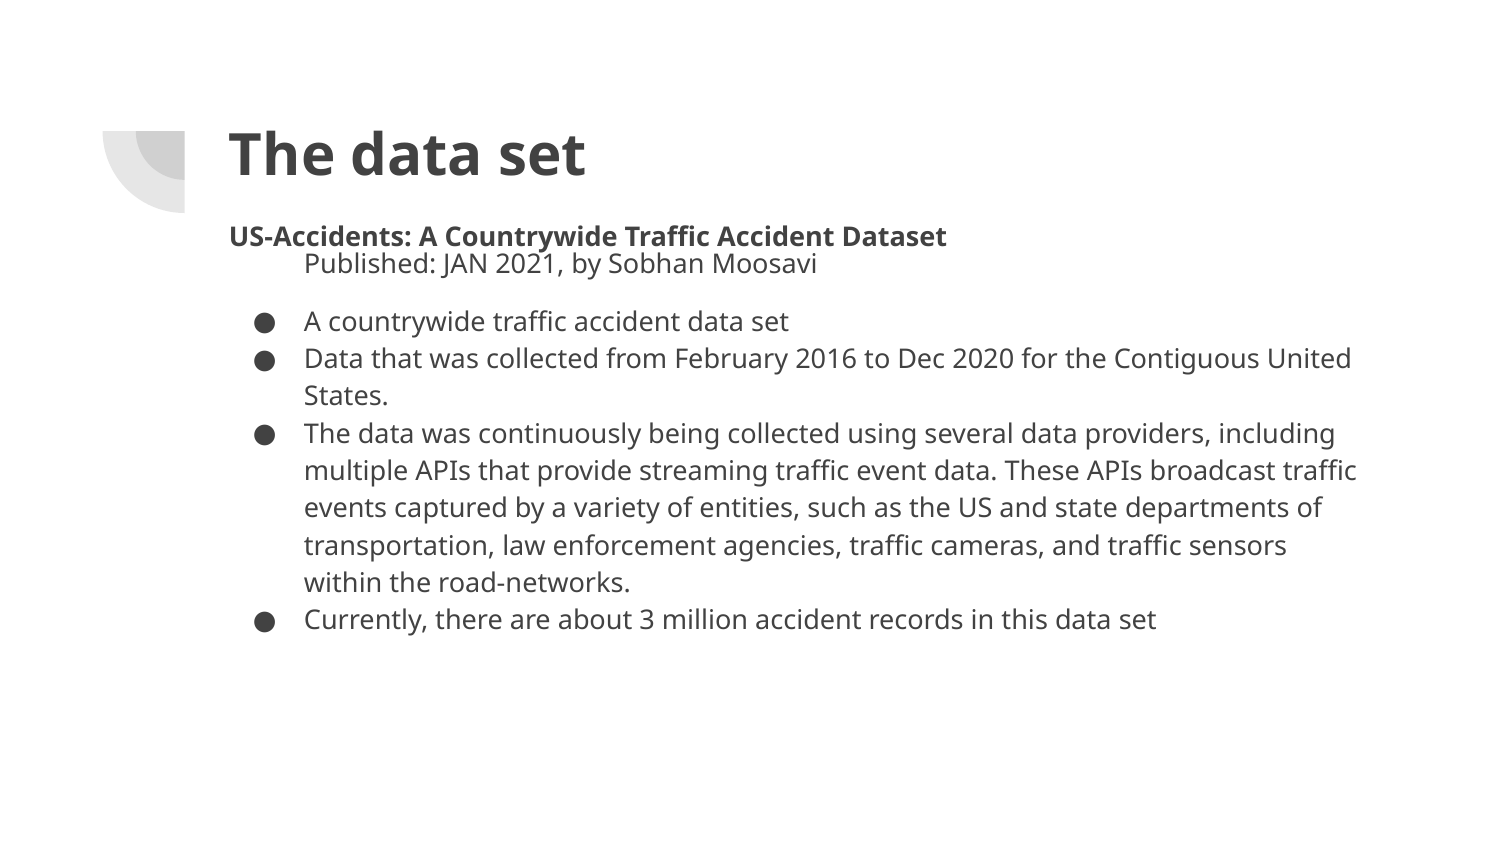

# The data set
US-Accidents: A Countrywide Traffic Accident Dataset
Published: JAN 2021, by Sobhan Moosavi
A countrywide traffic accident data set
Data that was collected from February 2016 to Dec 2020 for the Contiguous United States.
The data was continuously being collected using several data providers, including multiple APIs that provide streaming traffic event data. These APIs broadcast traffic events captured by a variety of entities, such as the US and state departments of transportation, law enforcement agencies, traffic cameras, and traffic sensors within the road-networks.
Currently, there are about 3 million accident records in this data set